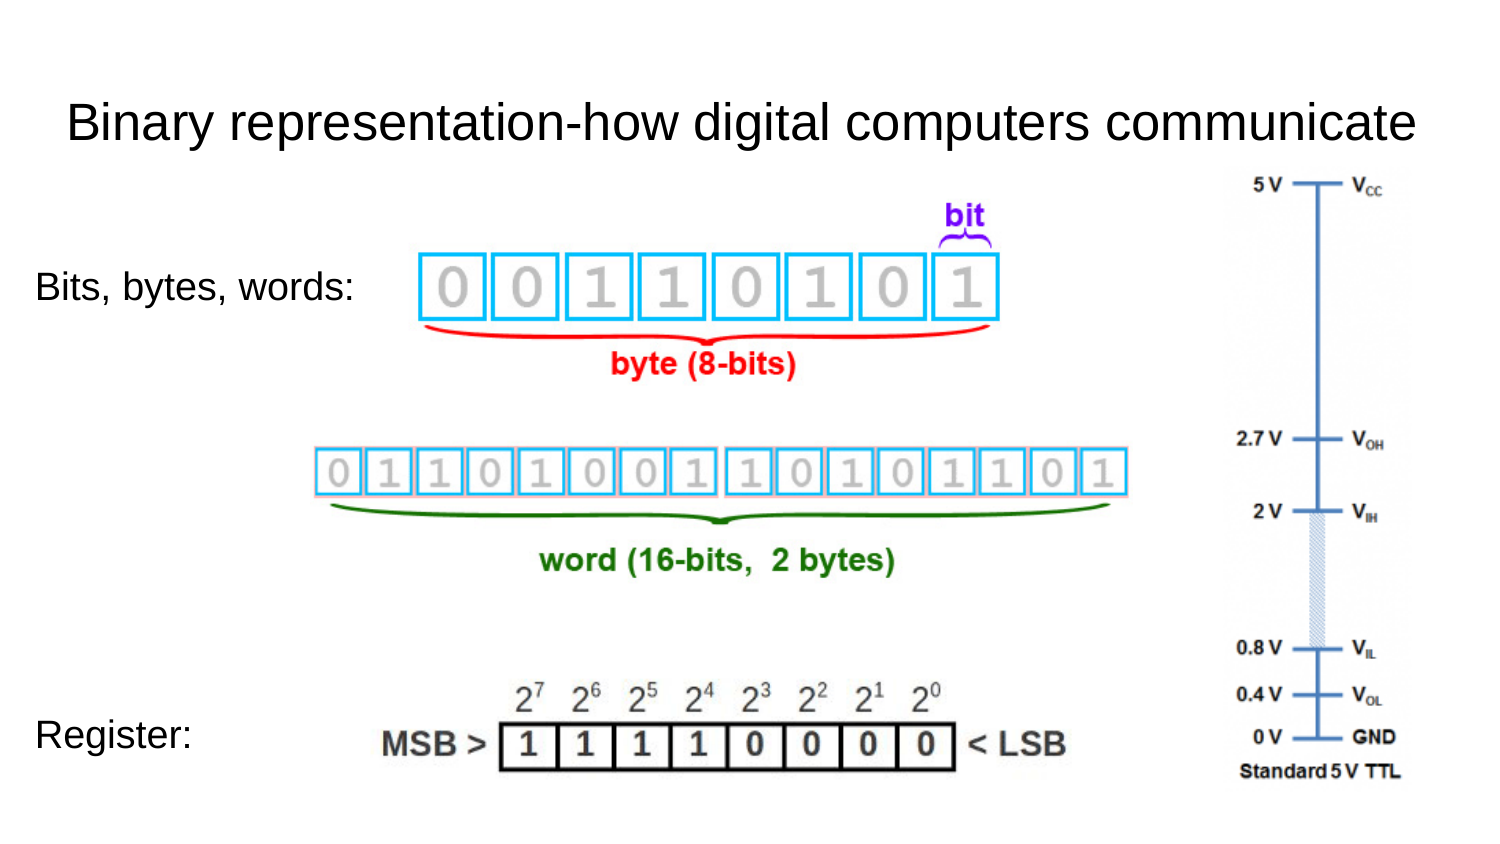

# Binary representation-how digital computers communicate
Bits, bytes, words:
Register: